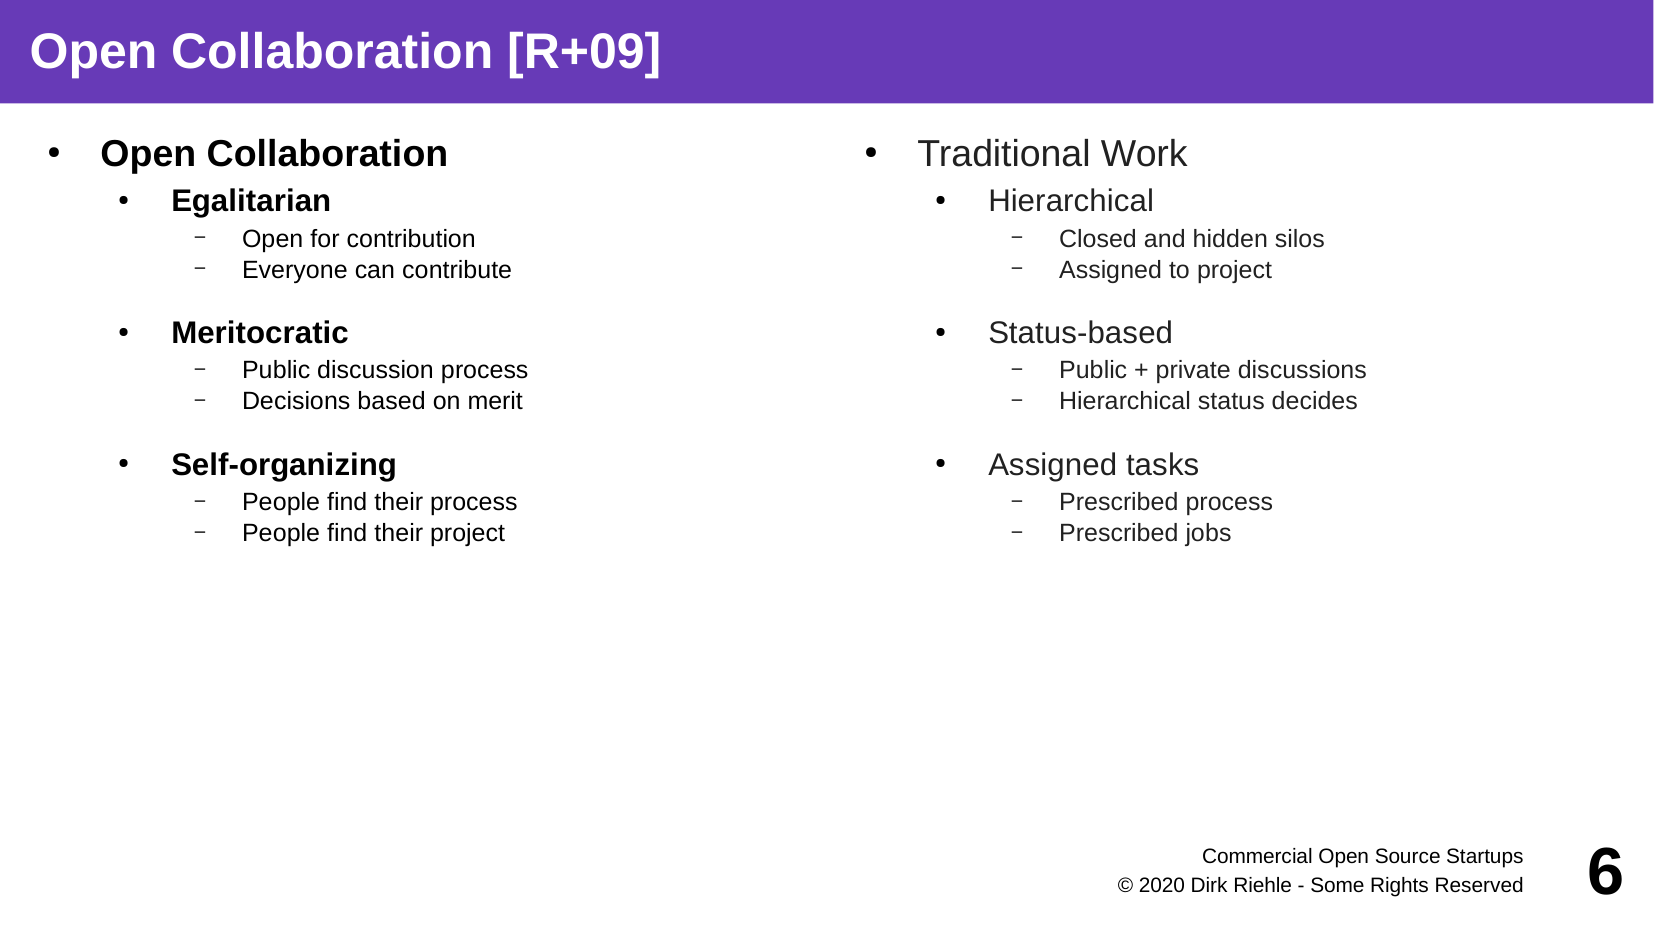

# Open Collaboration [R+09]
Open Collaboration
Egalitarian
Open for contribution
Everyone can contribute
Meritocratic
Public discussion process
Decisions based on merit
Self-organizing
People find their process
People find their project
Traditional Work
Hierarchical
Closed and hidden silos
Assigned to project
Status-based
Public + private discussions
Hierarchical status decides
Assigned tasks
Prescribed process
Prescribed jobs
Commercial Open Source Startups
6
© 2020 Dirk Riehle - Some Rights Reserved